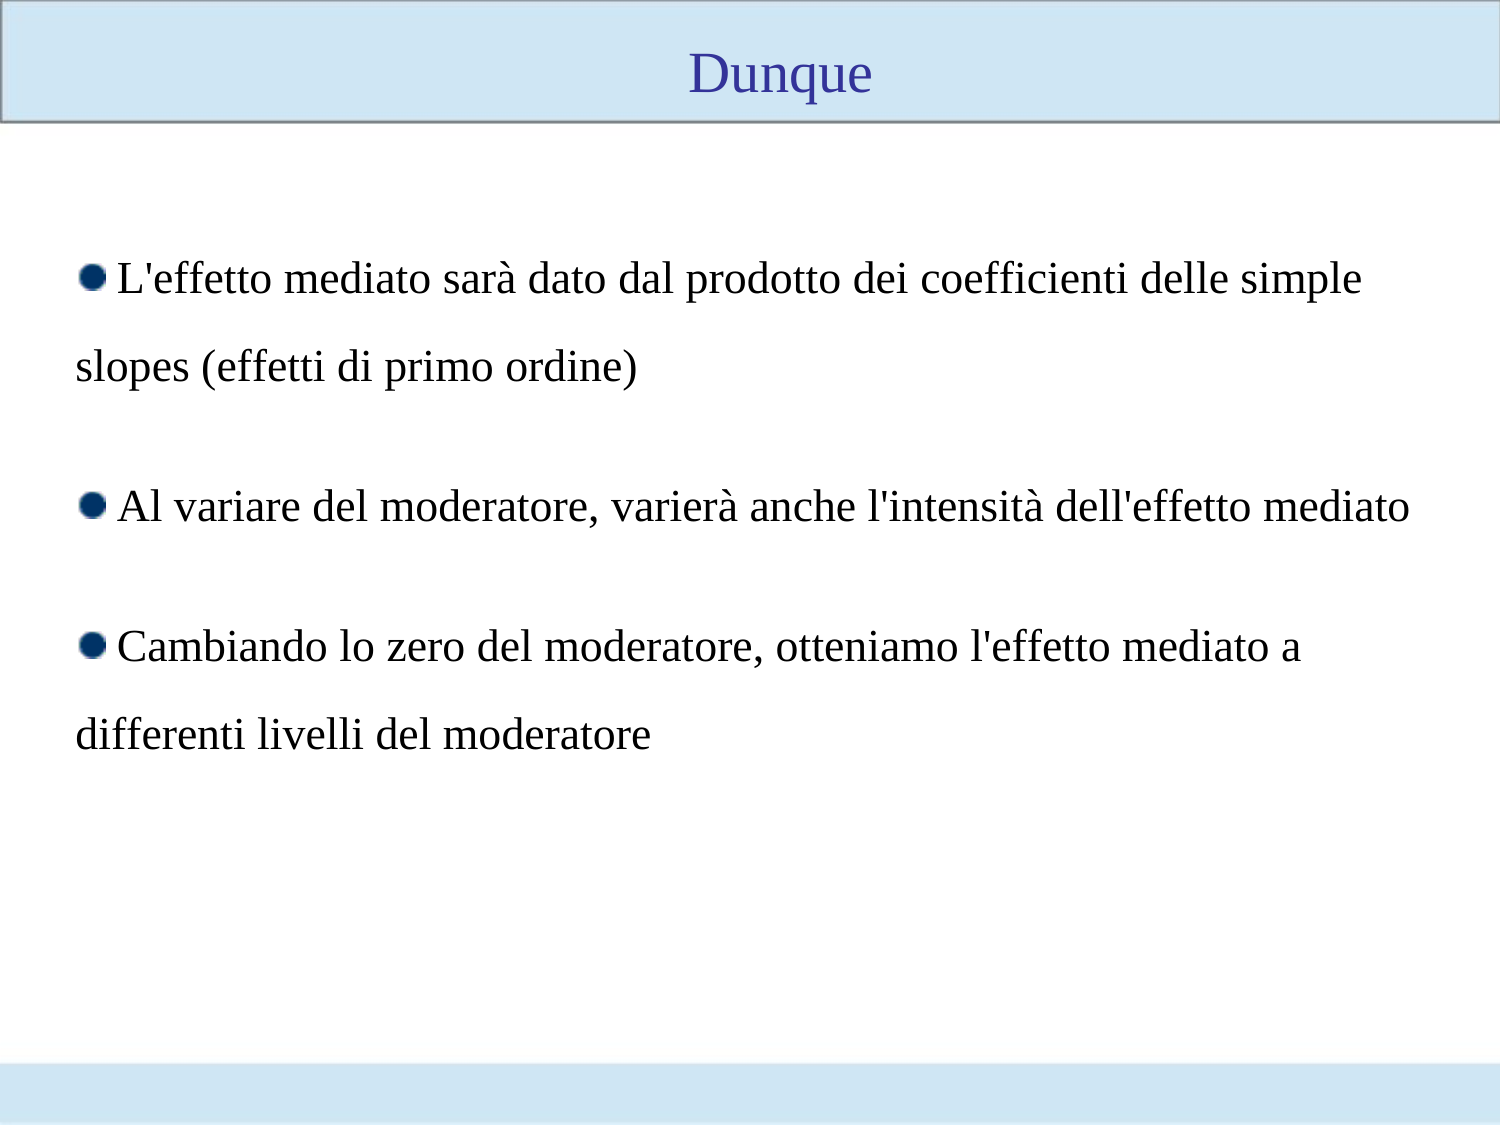

# Dunque
 L'effetto mediato sarà dato dal prodotto dei coefficienti delle simple slopes (effetti di primo ordine)
 Al variare del moderatore, varierà anche l'intensità dell'effetto mediato
 Cambiando lo zero del moderatore, otteniamo l'effetto mediato a differenti livelli del moderatore